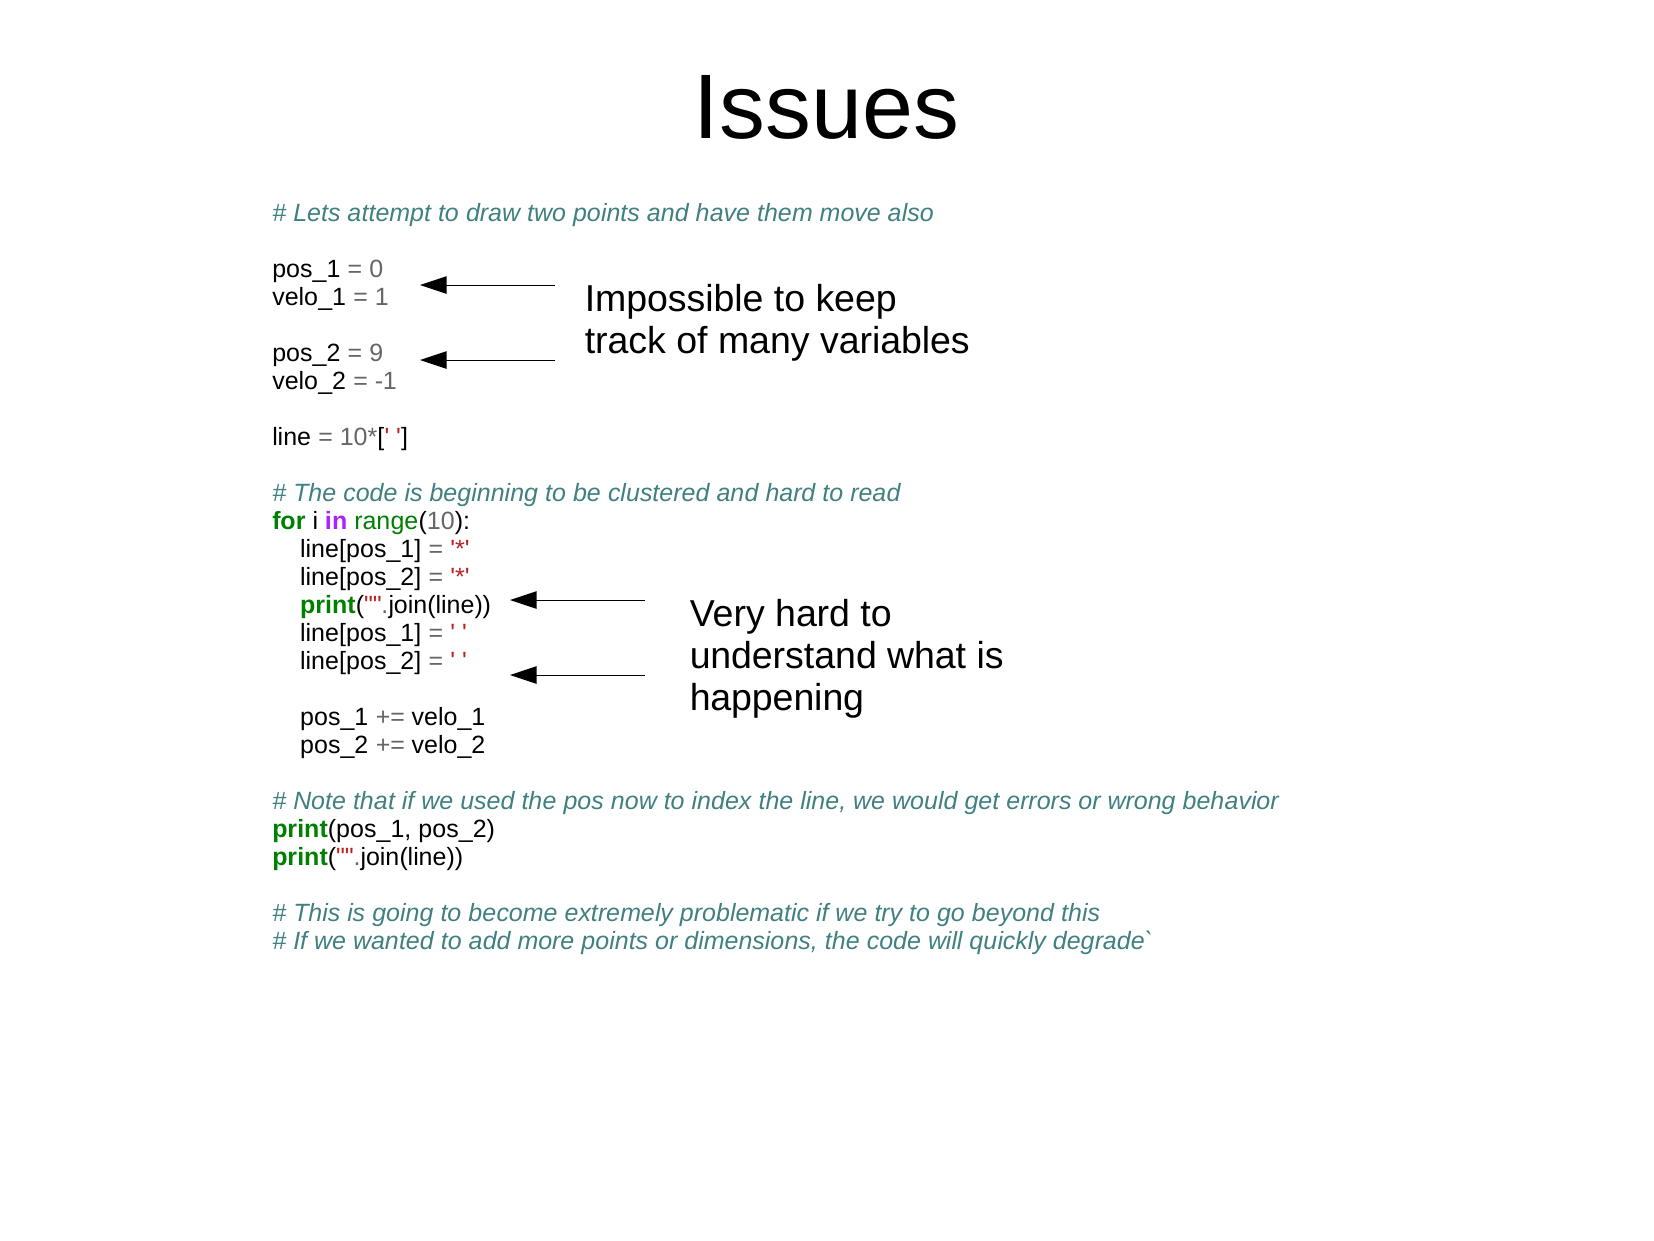

# Issues
# Lets attempt to draw two points and have them move also
pos_1 = 0
velo_1 = 1
pos_2 = 9
velo_2 = -1
line = 10*[' ']
# The code is beginning to be clustered and hard to read
for i in range(10):
 line[pos_1] = '*'
 line[pos_2] = '*'
 print("".join(line))
 line[pos_1] = ' '
 line[pos_2] = ' '
 pos_1 += velo_1
 pos_2 += velo_2
# Note that if we used the pos now to index the line, we would get errors or wrong behavior
print(pos_1, pos_2)
print("".join(line))
# This is going to become extremely problematic if we try to go beyond this
# If we wanted to add more points or dimensions, the code will quickly degrade`
Impossible to keep track of many variables
Very hard to understand what is happening